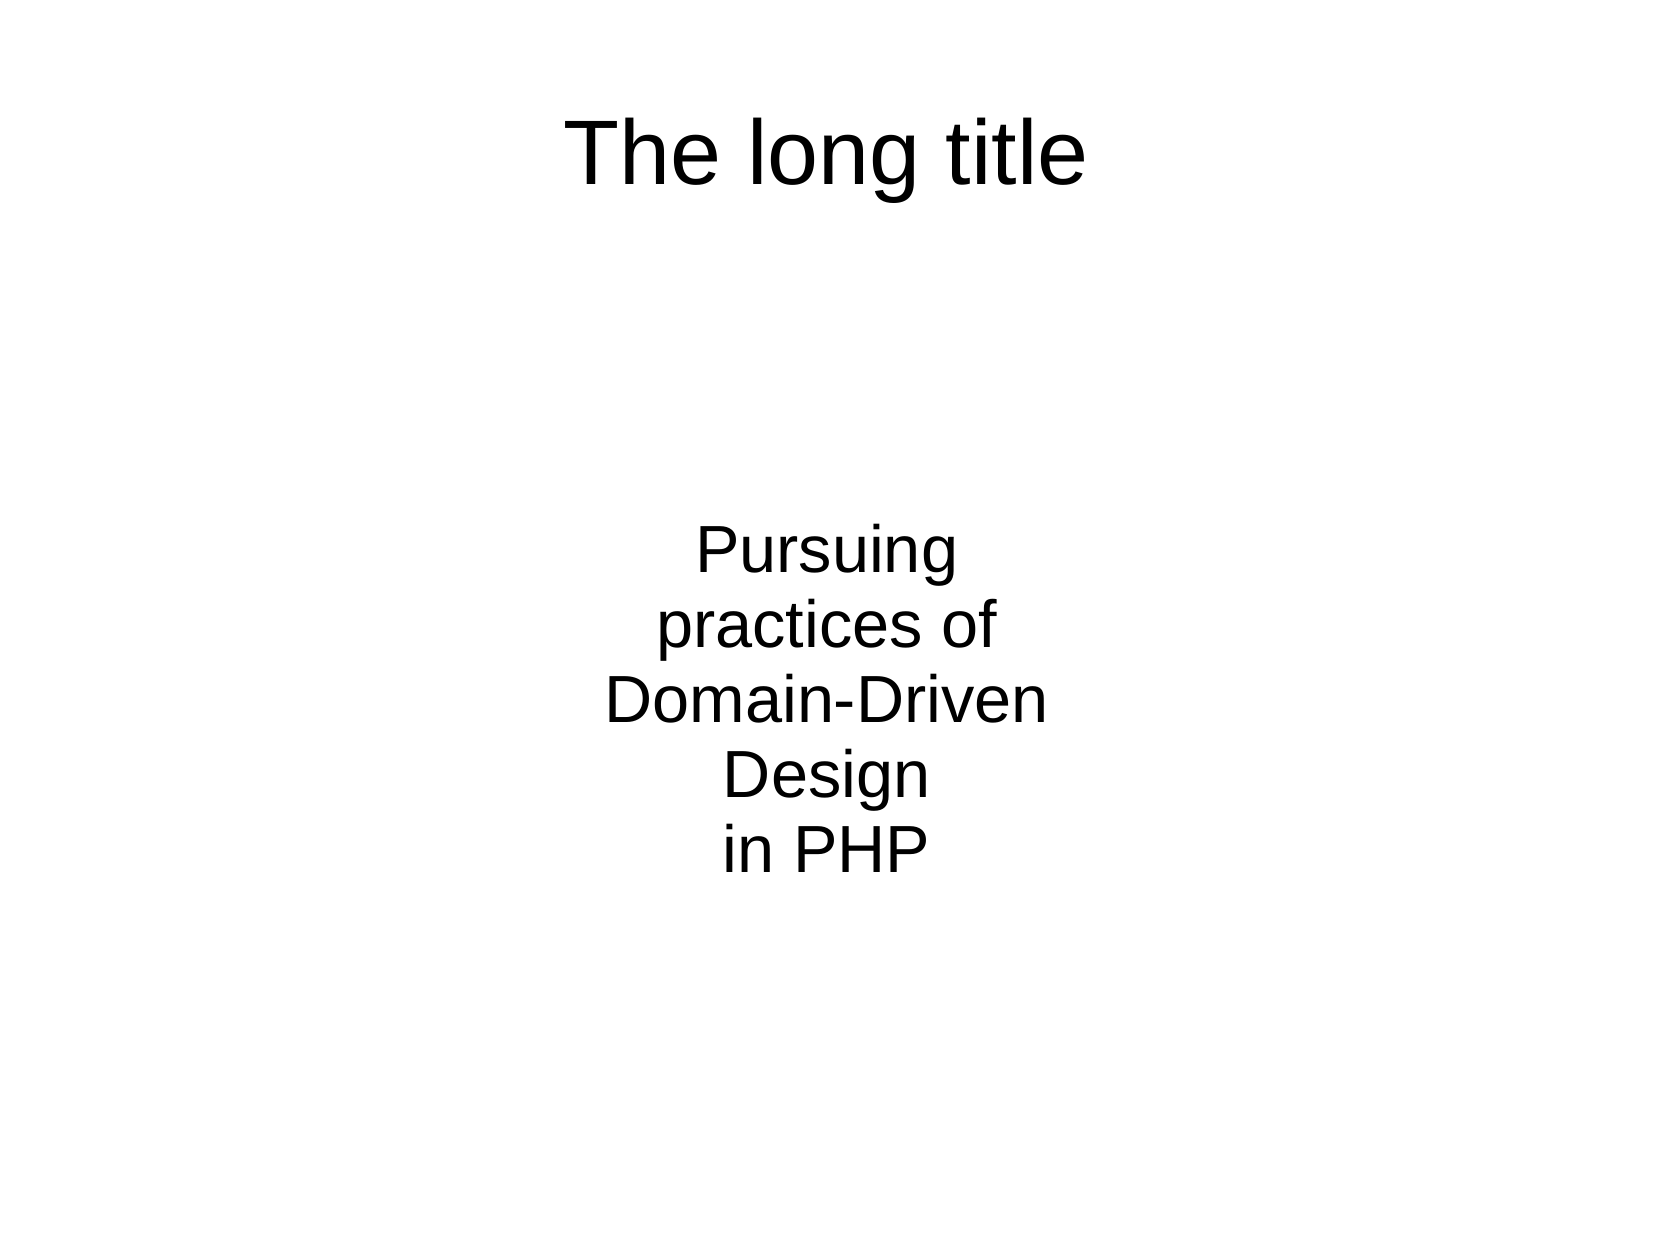

# The long title
Pursuing
practices of
Domain-Driven
Design
in PHP